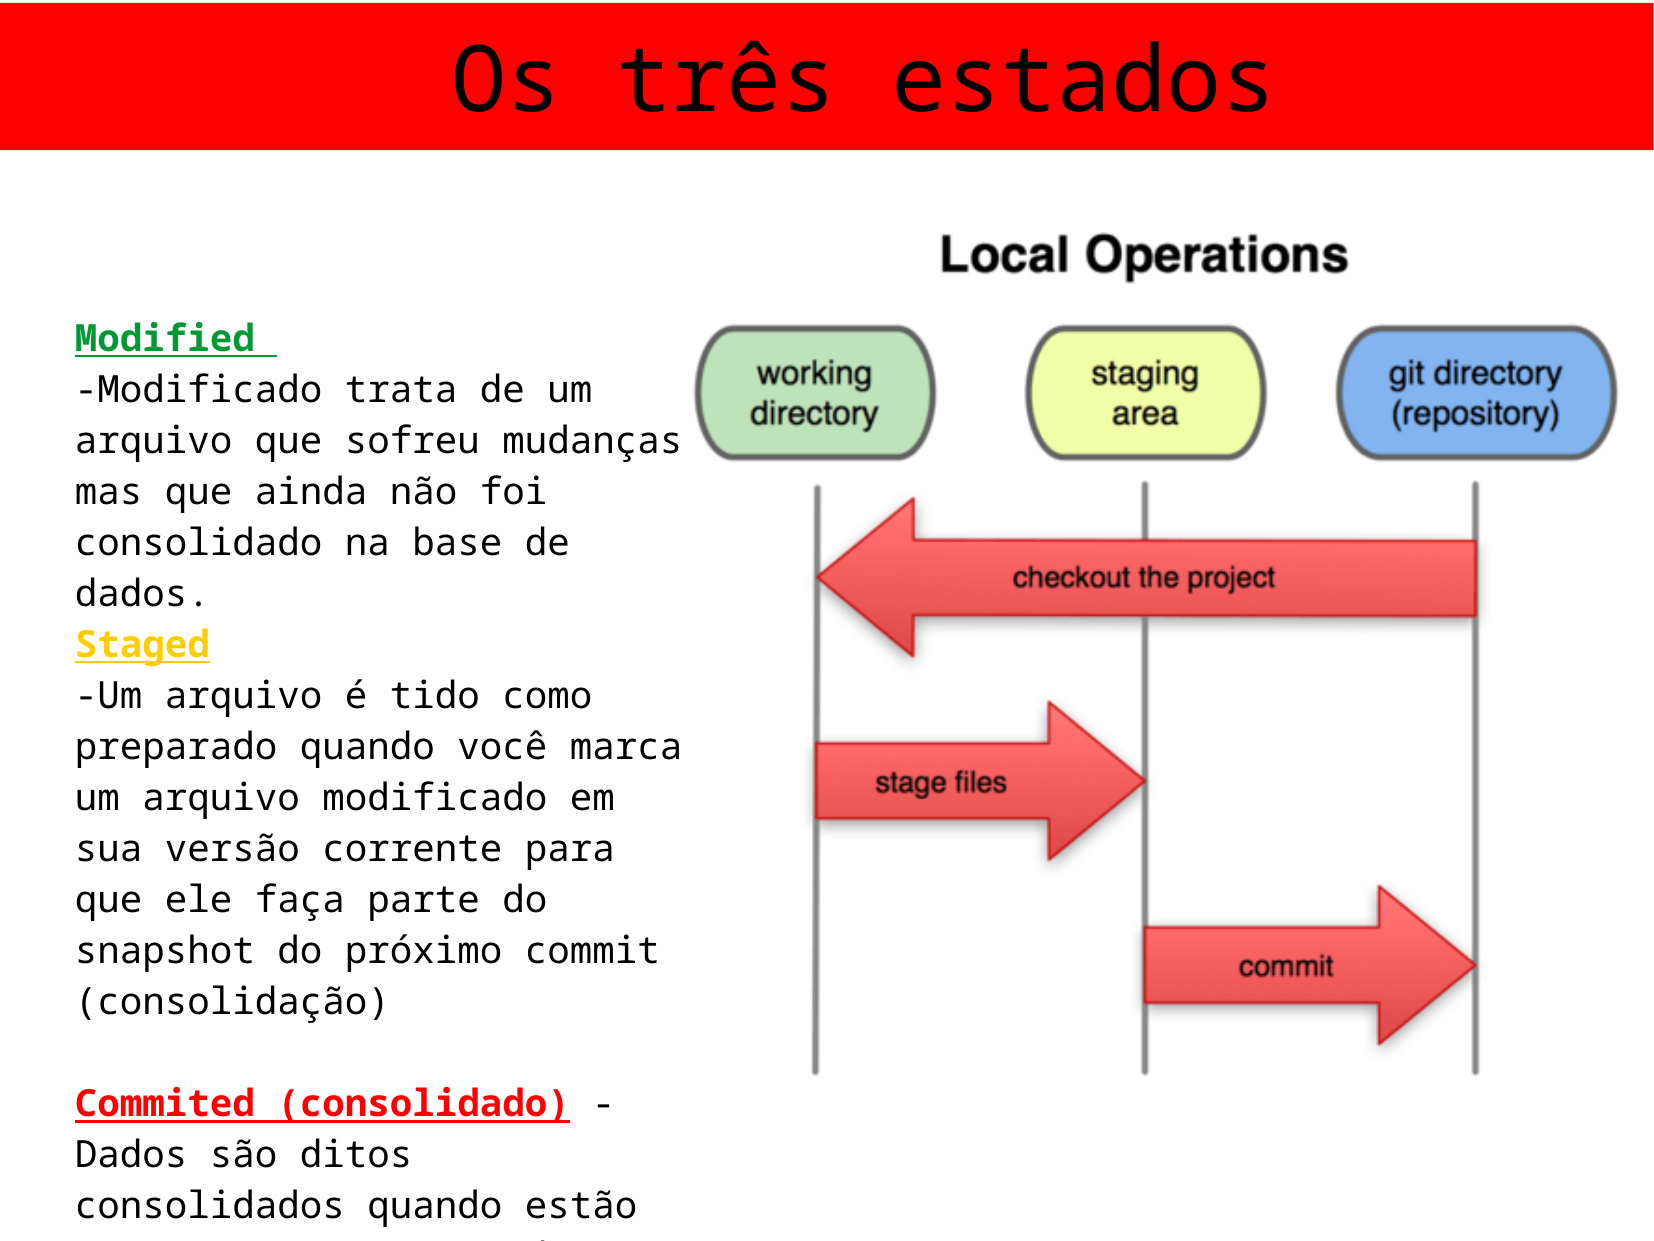

# Os três estados
Modified
-Modificado trata de um arquivo que sofreu mudanças mas que ainda não foi consolidado na base de dados.
Staged
-Um arquivo é tido como preparado quando você marca um arquivo modificado em sua versão corrente para que ele faça parte do snapshot do próximo commit (consolidação)
Commited (consolidado) -Dados são ditos consolidados quando estão seguramente armazenados em sua base de dados local.